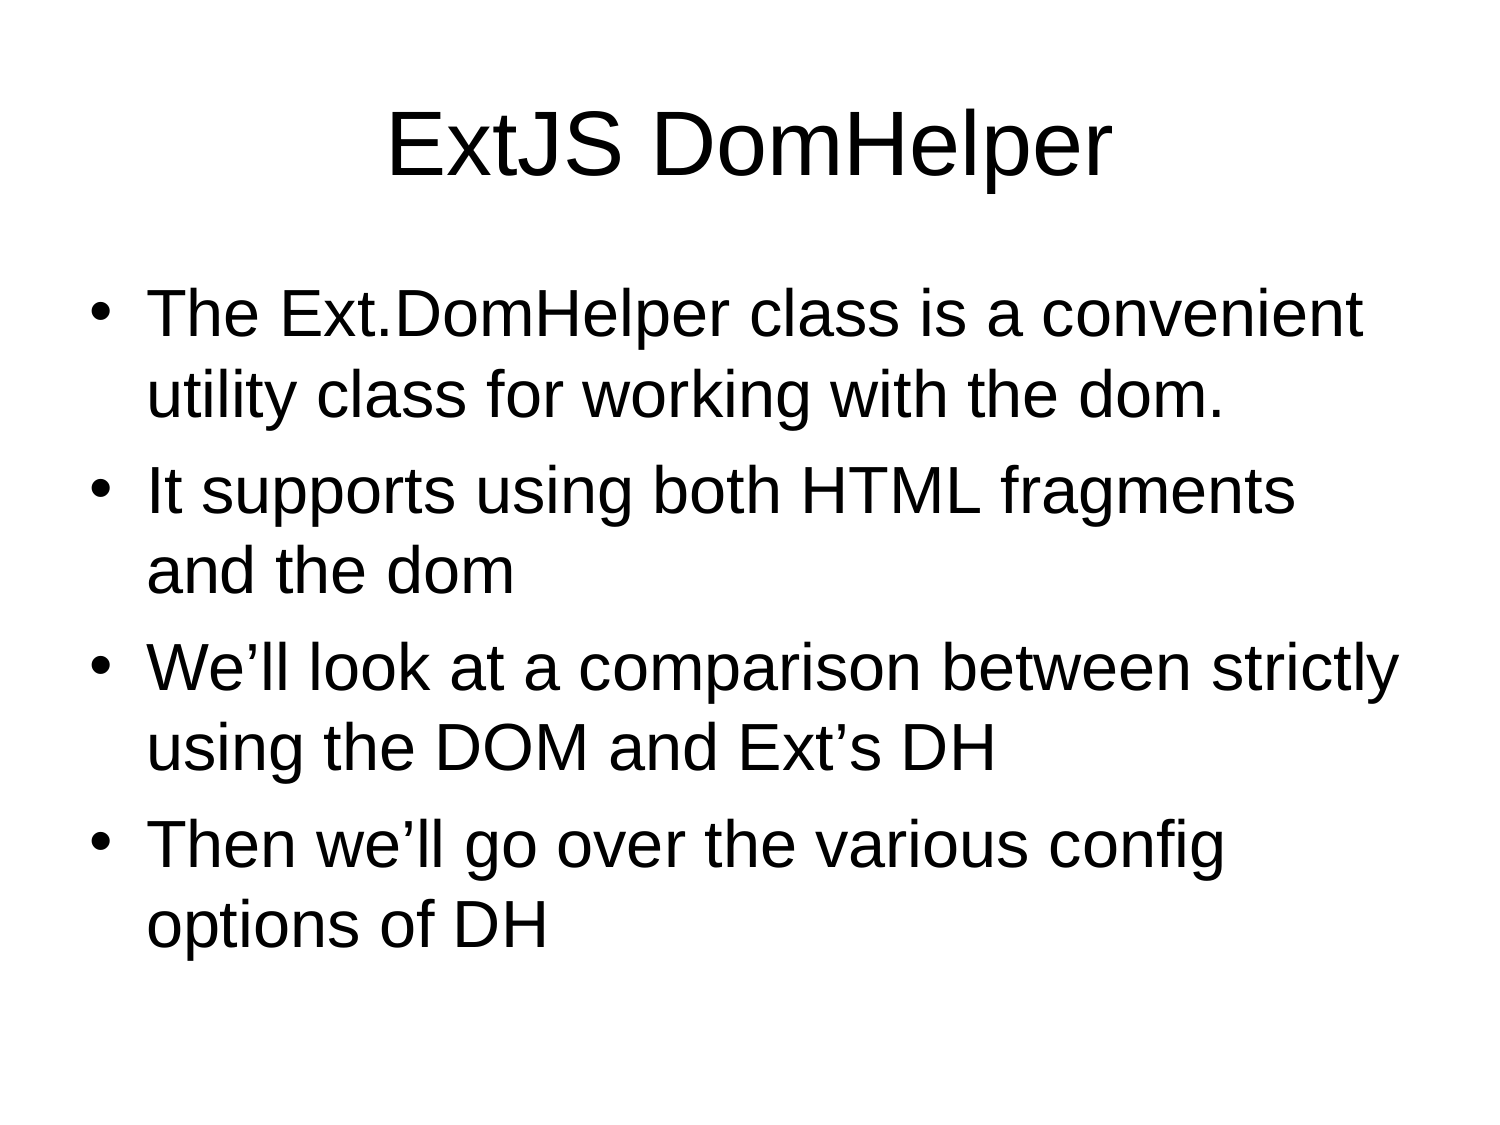

# ExtJS DomHelper
The Ext.DomHelper class is a convenient utility class for working with the dom.
It supports using both HTML fragments and the dom
We’ll look at a comparison between strictly using the DOM and Ext’s DH
Then we’ll go over the various config options of DH